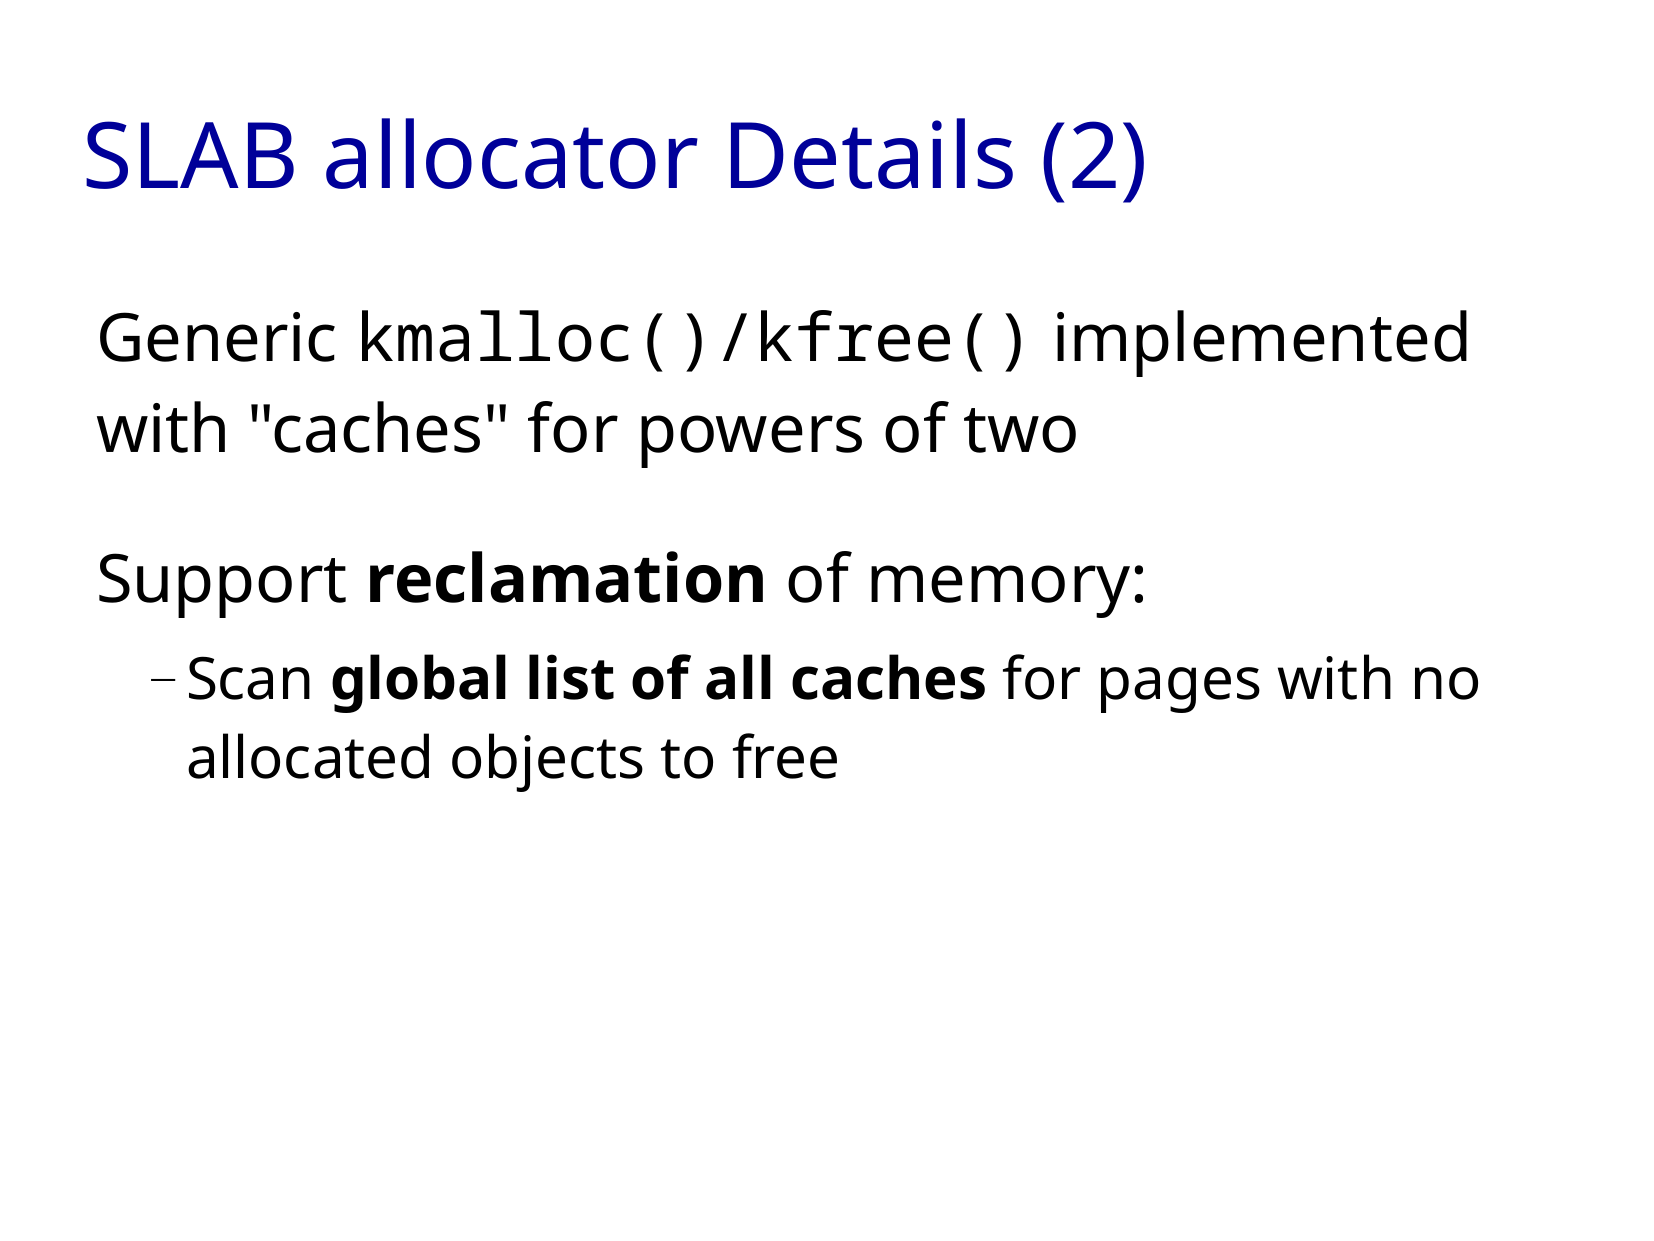

# SLAB allocator Details (2)
Generic kmalloc()/kfree() implemented with "caches" for powers of two
Support reclamation of memory:
Scan global list of all caches for pages with no allocated objects to free